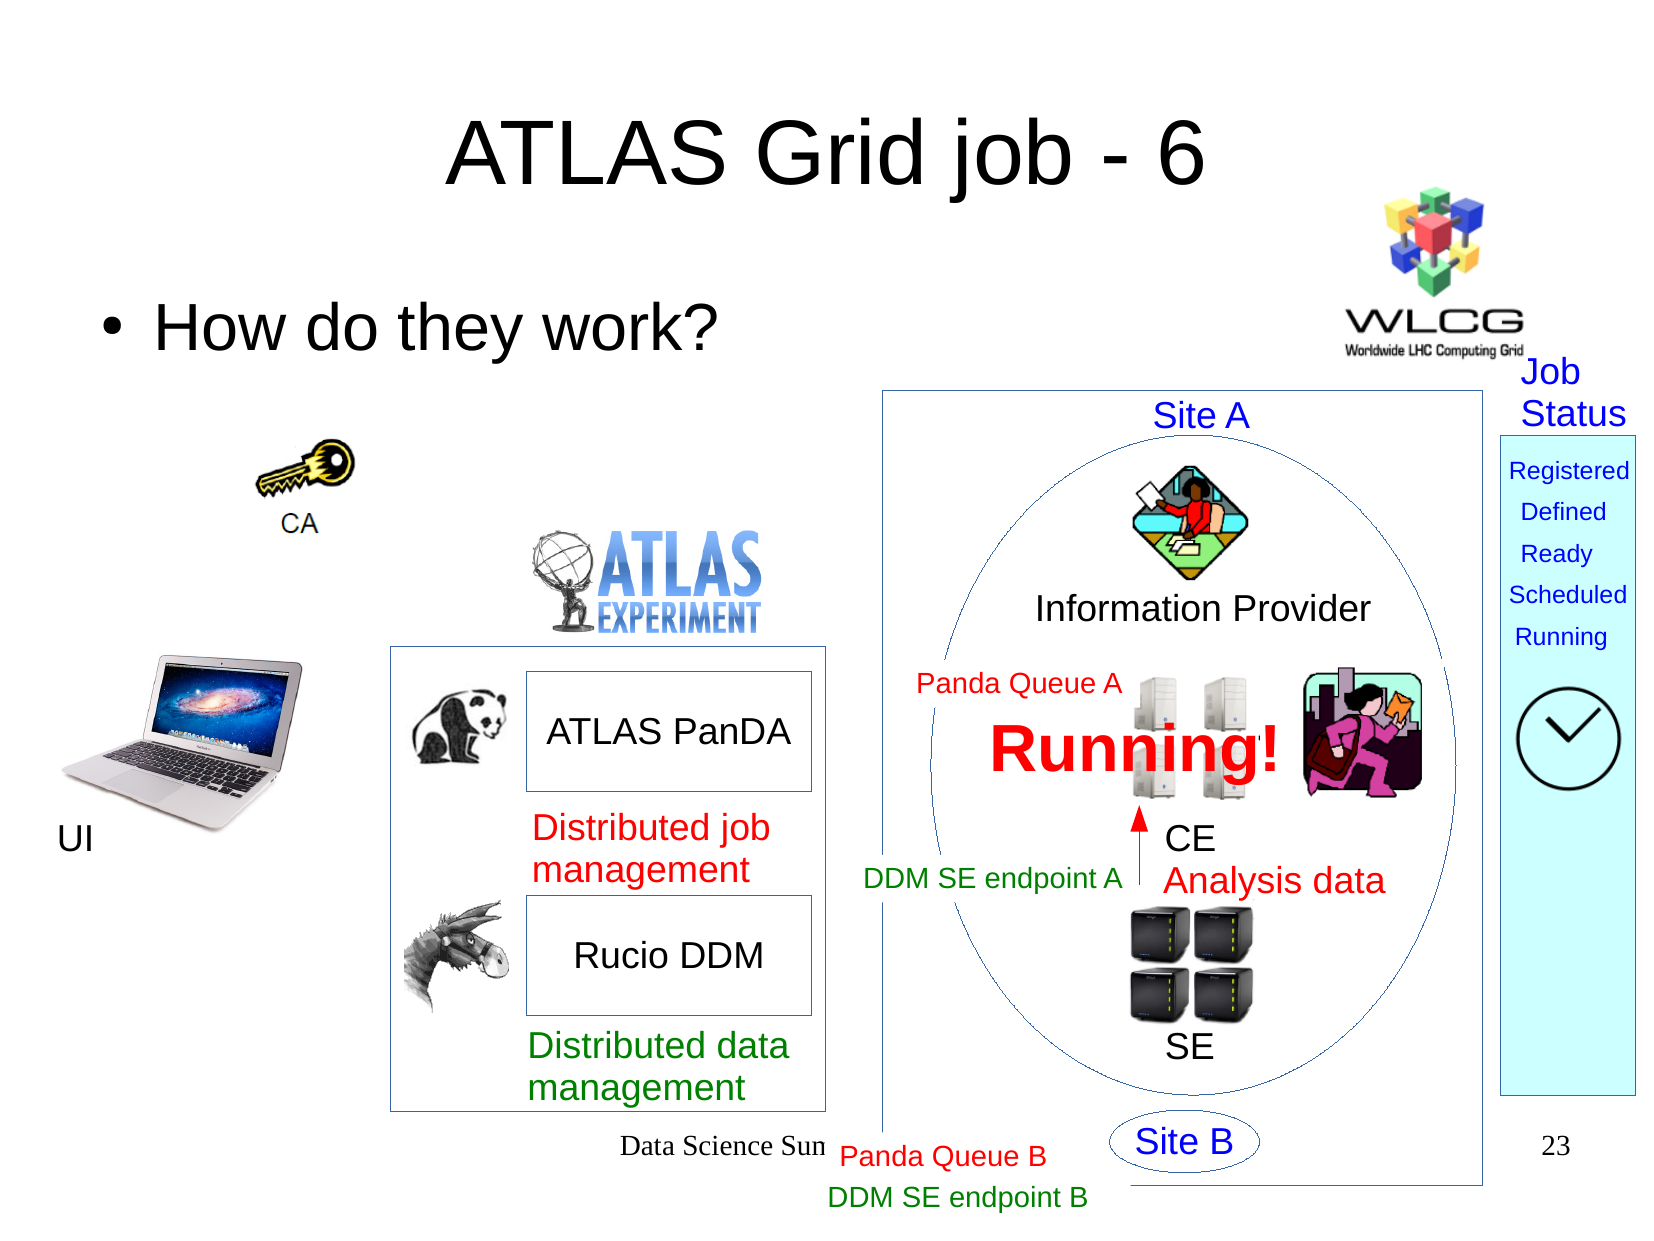

# ATLAS Grid job - 6
How do they work?
Job Status
Site A
Registered
Defined
Ready
Scheduled
Information Provider
Running
Panda Queue A
ATLAS PanDA
Running!
Distributed job
management
UI
CE
Analysis data
DDM SE endpoint A
Rucio DDM
Distributed data
management
SE
Site B
Data Science Summer School 2017
23
Panda Queue B
DDM SE endpoint B